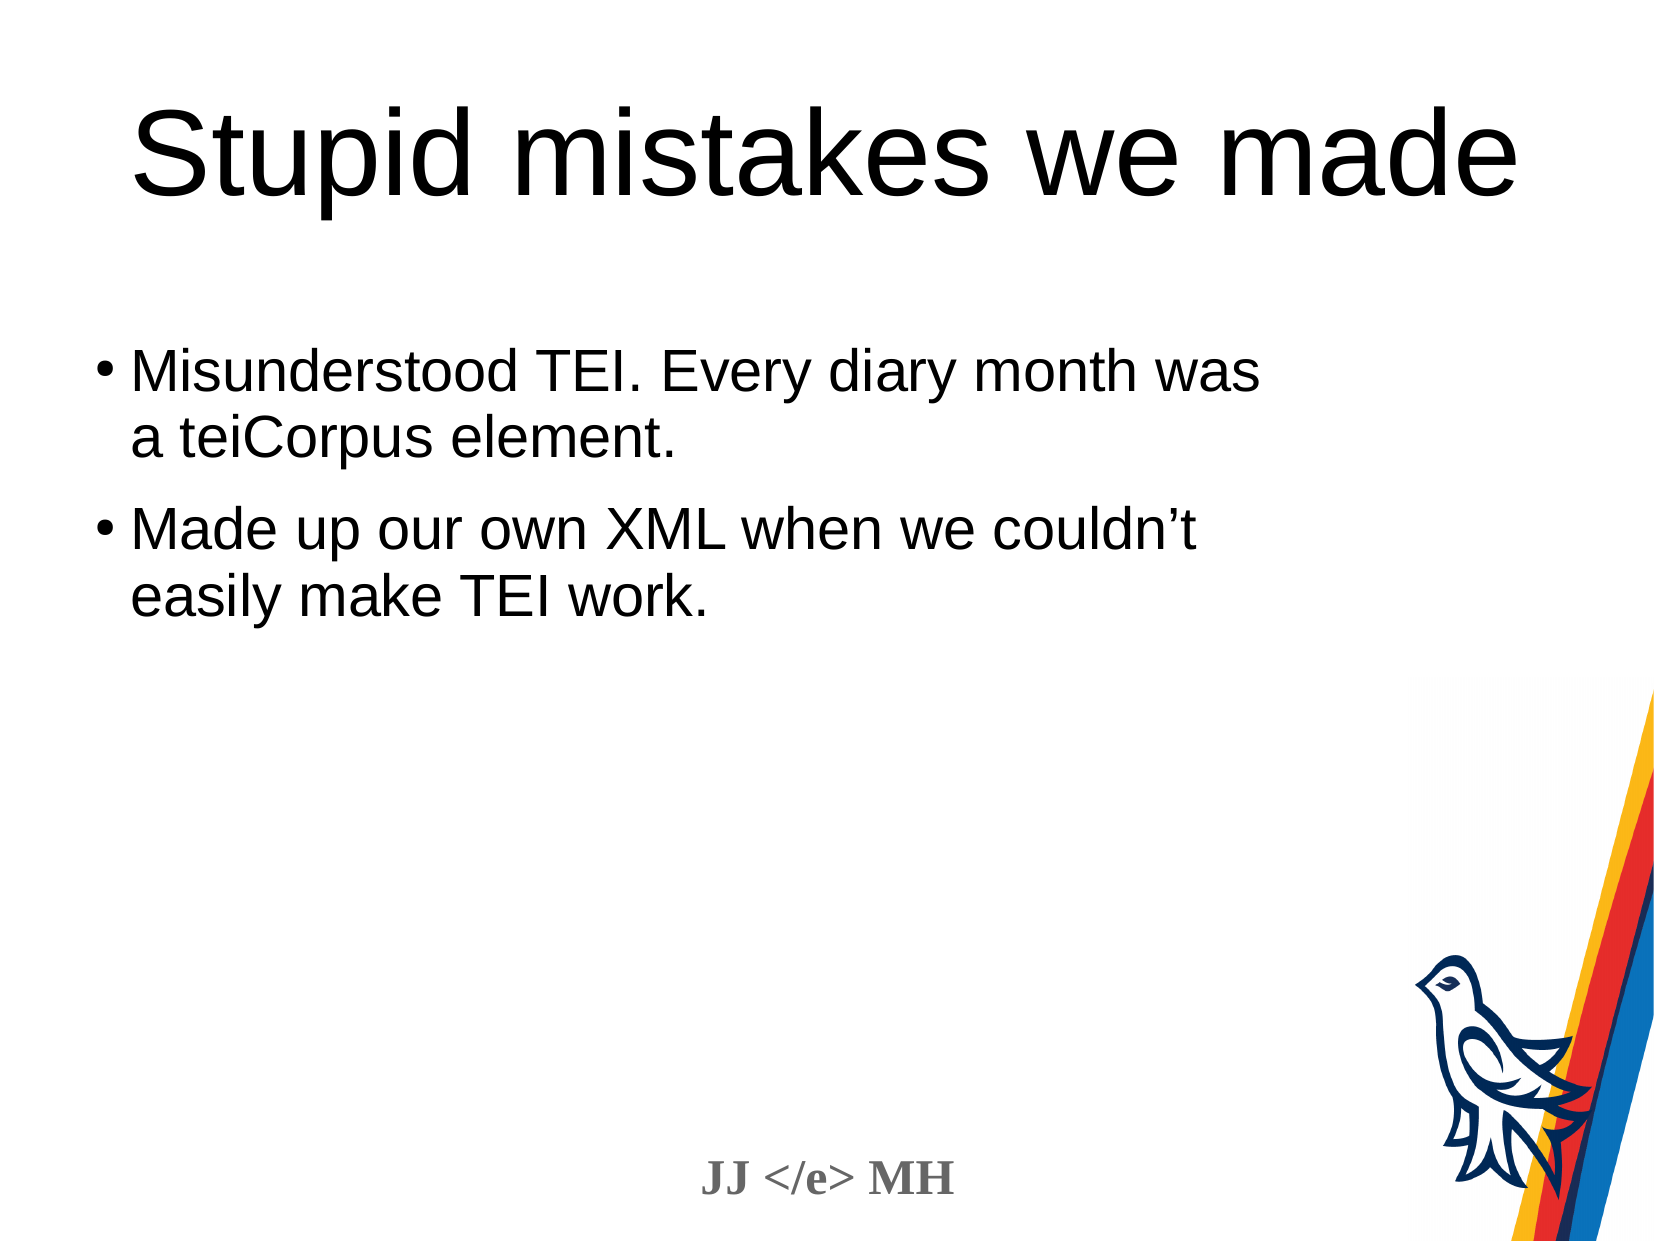

# Stupid mistakes we made
Misunderstood TEI. Every diary month was a teiCorpus element.
Made up our own XML when we couldn’t easily make TEI work.